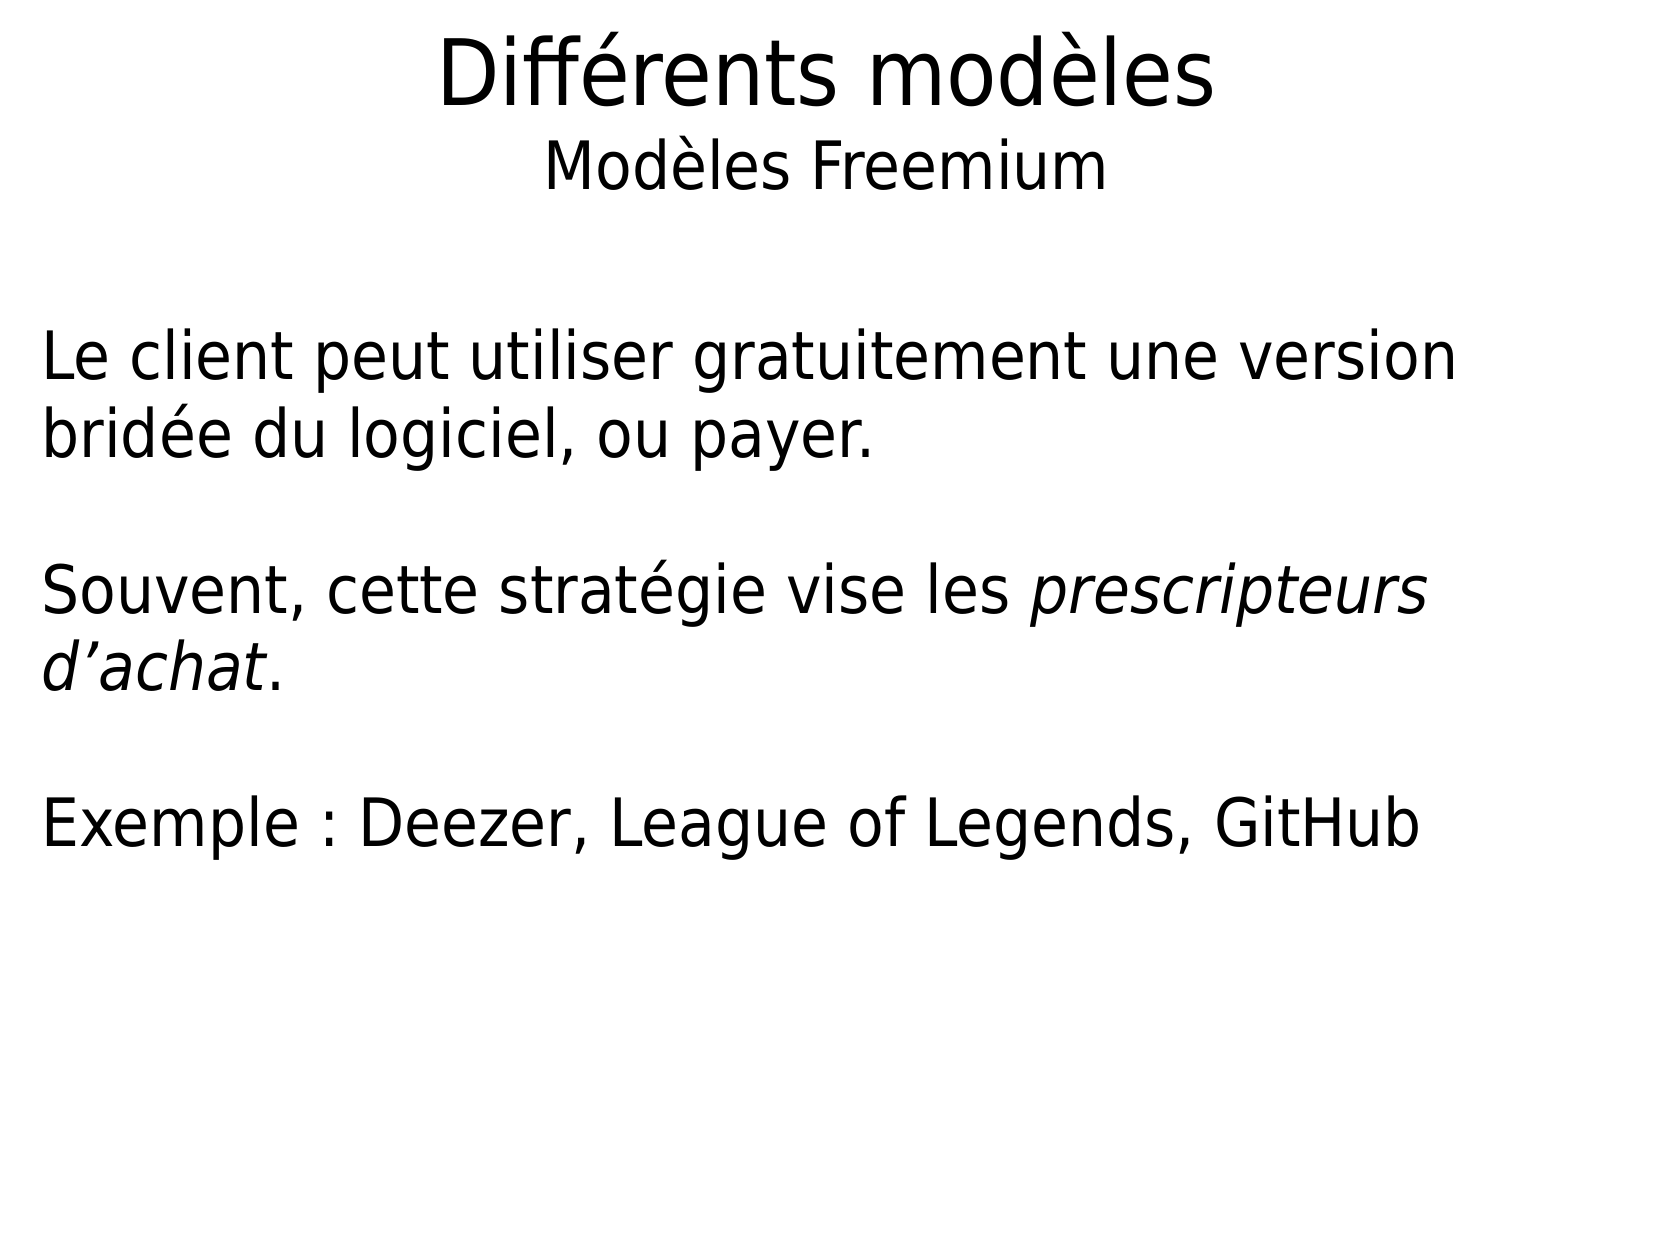

# Différents modèles Modèles Freemium
Le client peut utiliser gratuitement une version bridée du logiciel, ou payer.
Souvent, cette stratégie vise les prescripteurs d’achat.
Exemple : Deezer, League of Legends, GitHub